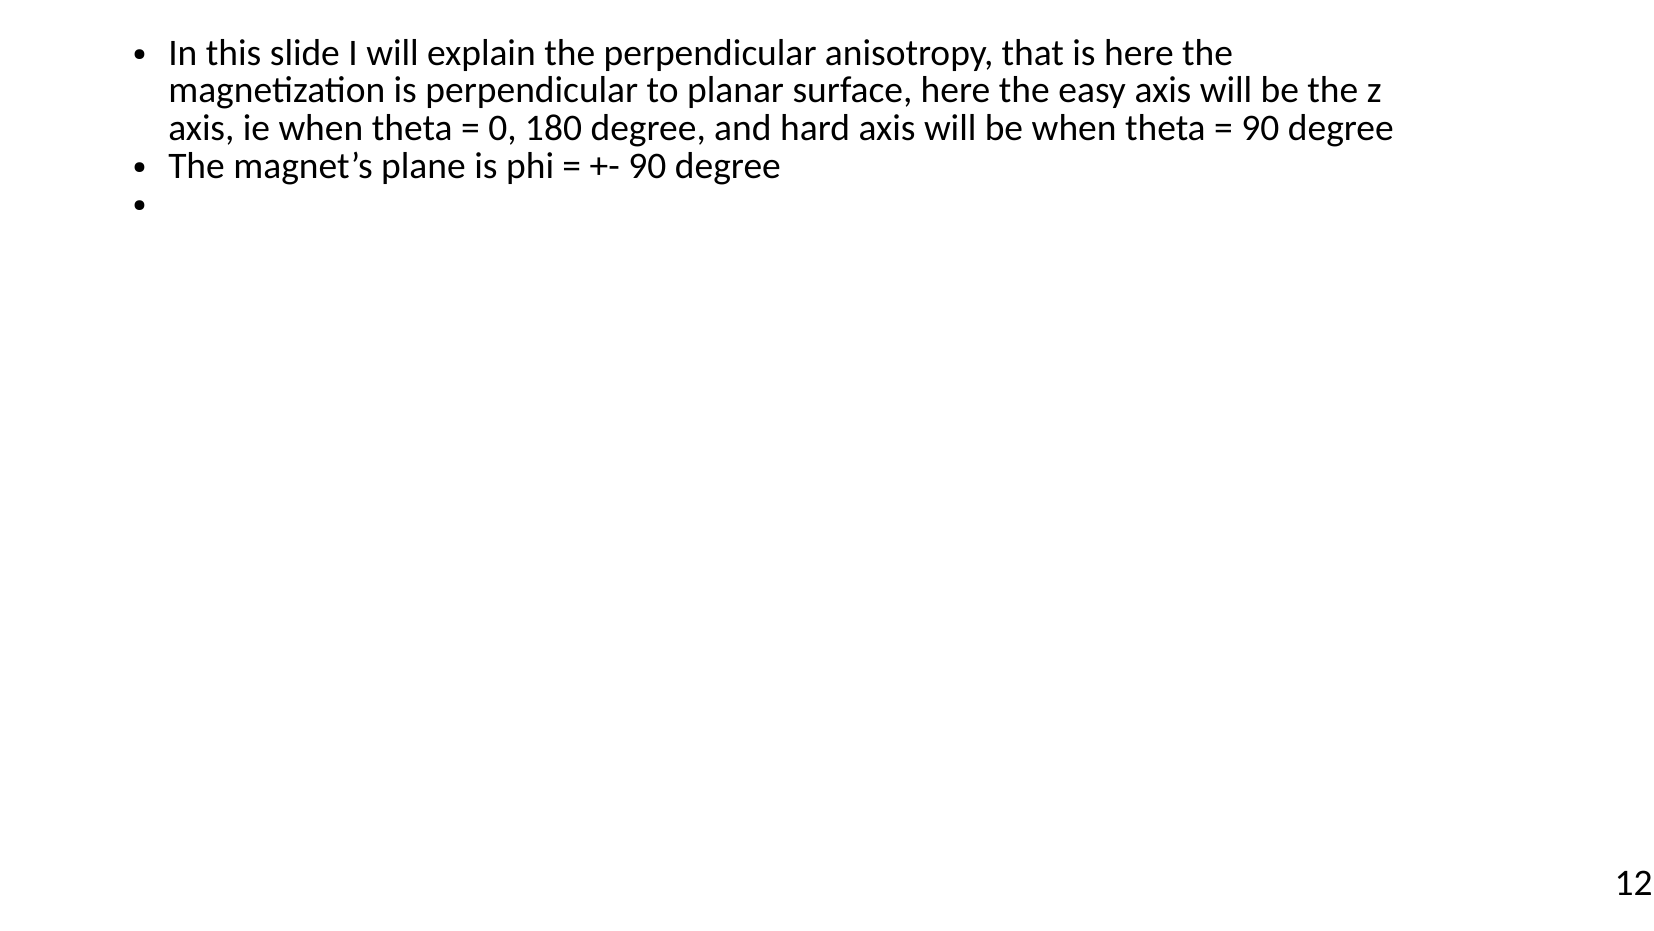

In this slide I will explain the perpendicular anisotropy, that is here the magnetization is perpendicular to planar surface, here the easy axis will be the z axis, ie when theta = 0, 180 degree, and hard axis will be when theta = 90 degree
The magnet’s plane is phi = +- 90 degree